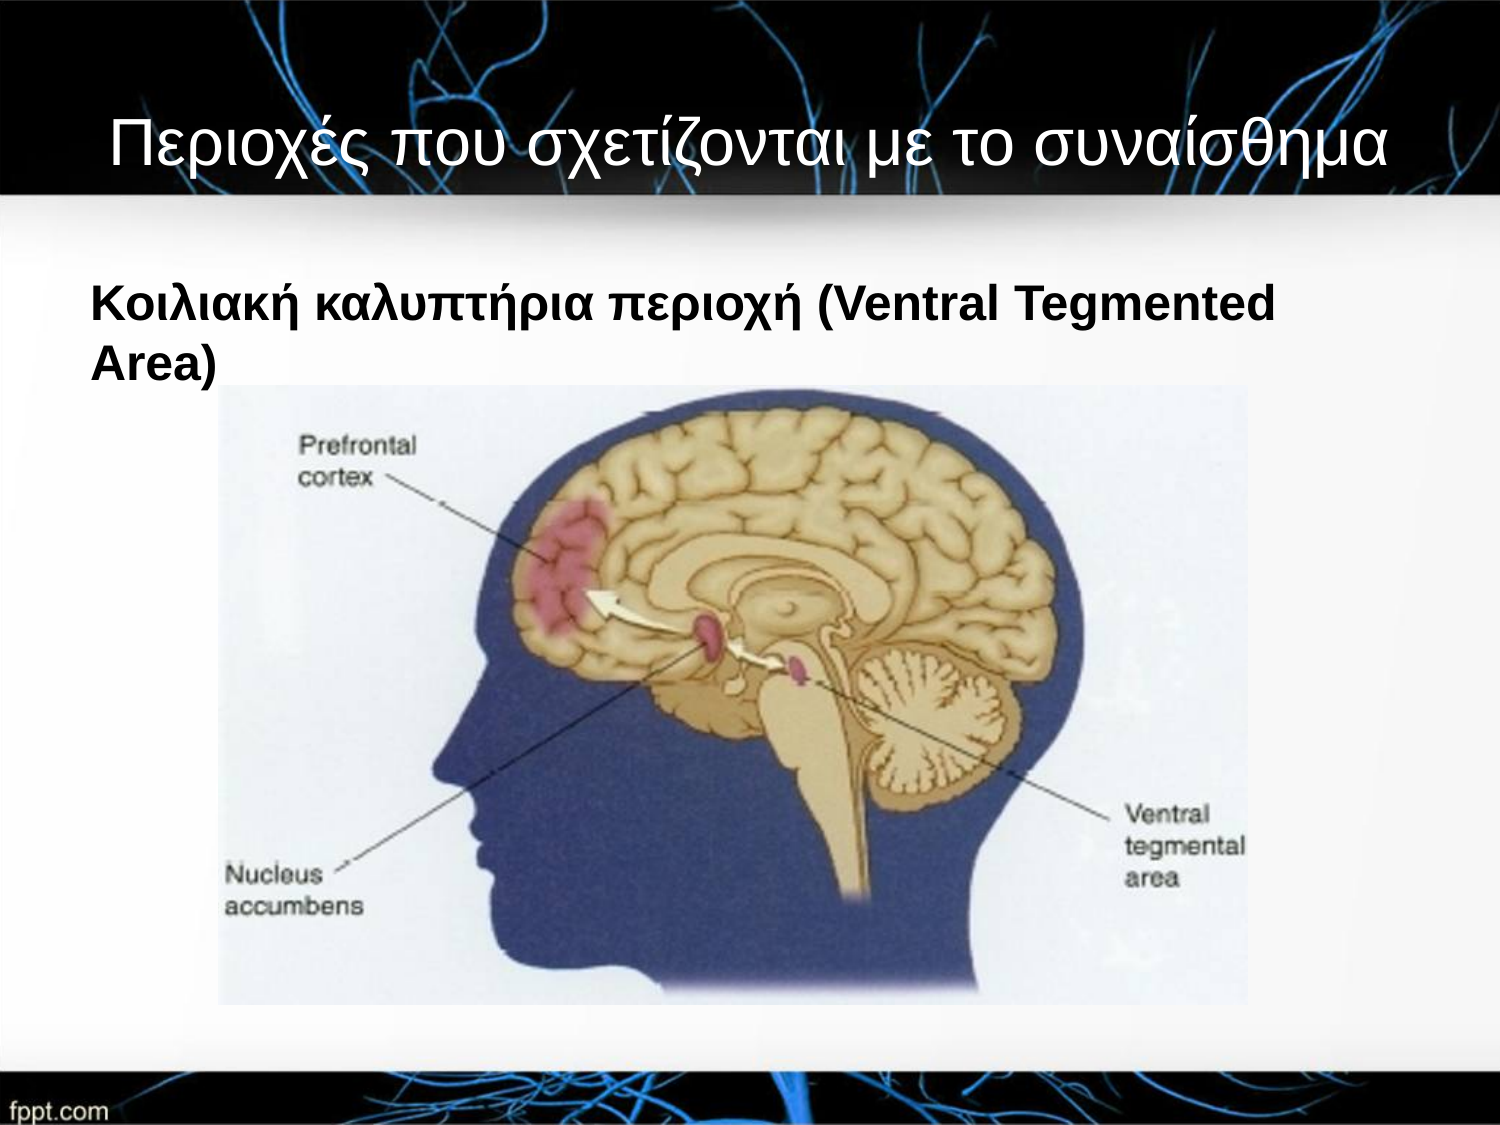

# Περιοχές που σχετίζονται με το συναίσθημα
Κοιλιακή καλυπτήρια περιοχή (Ventral Tegmented Area)